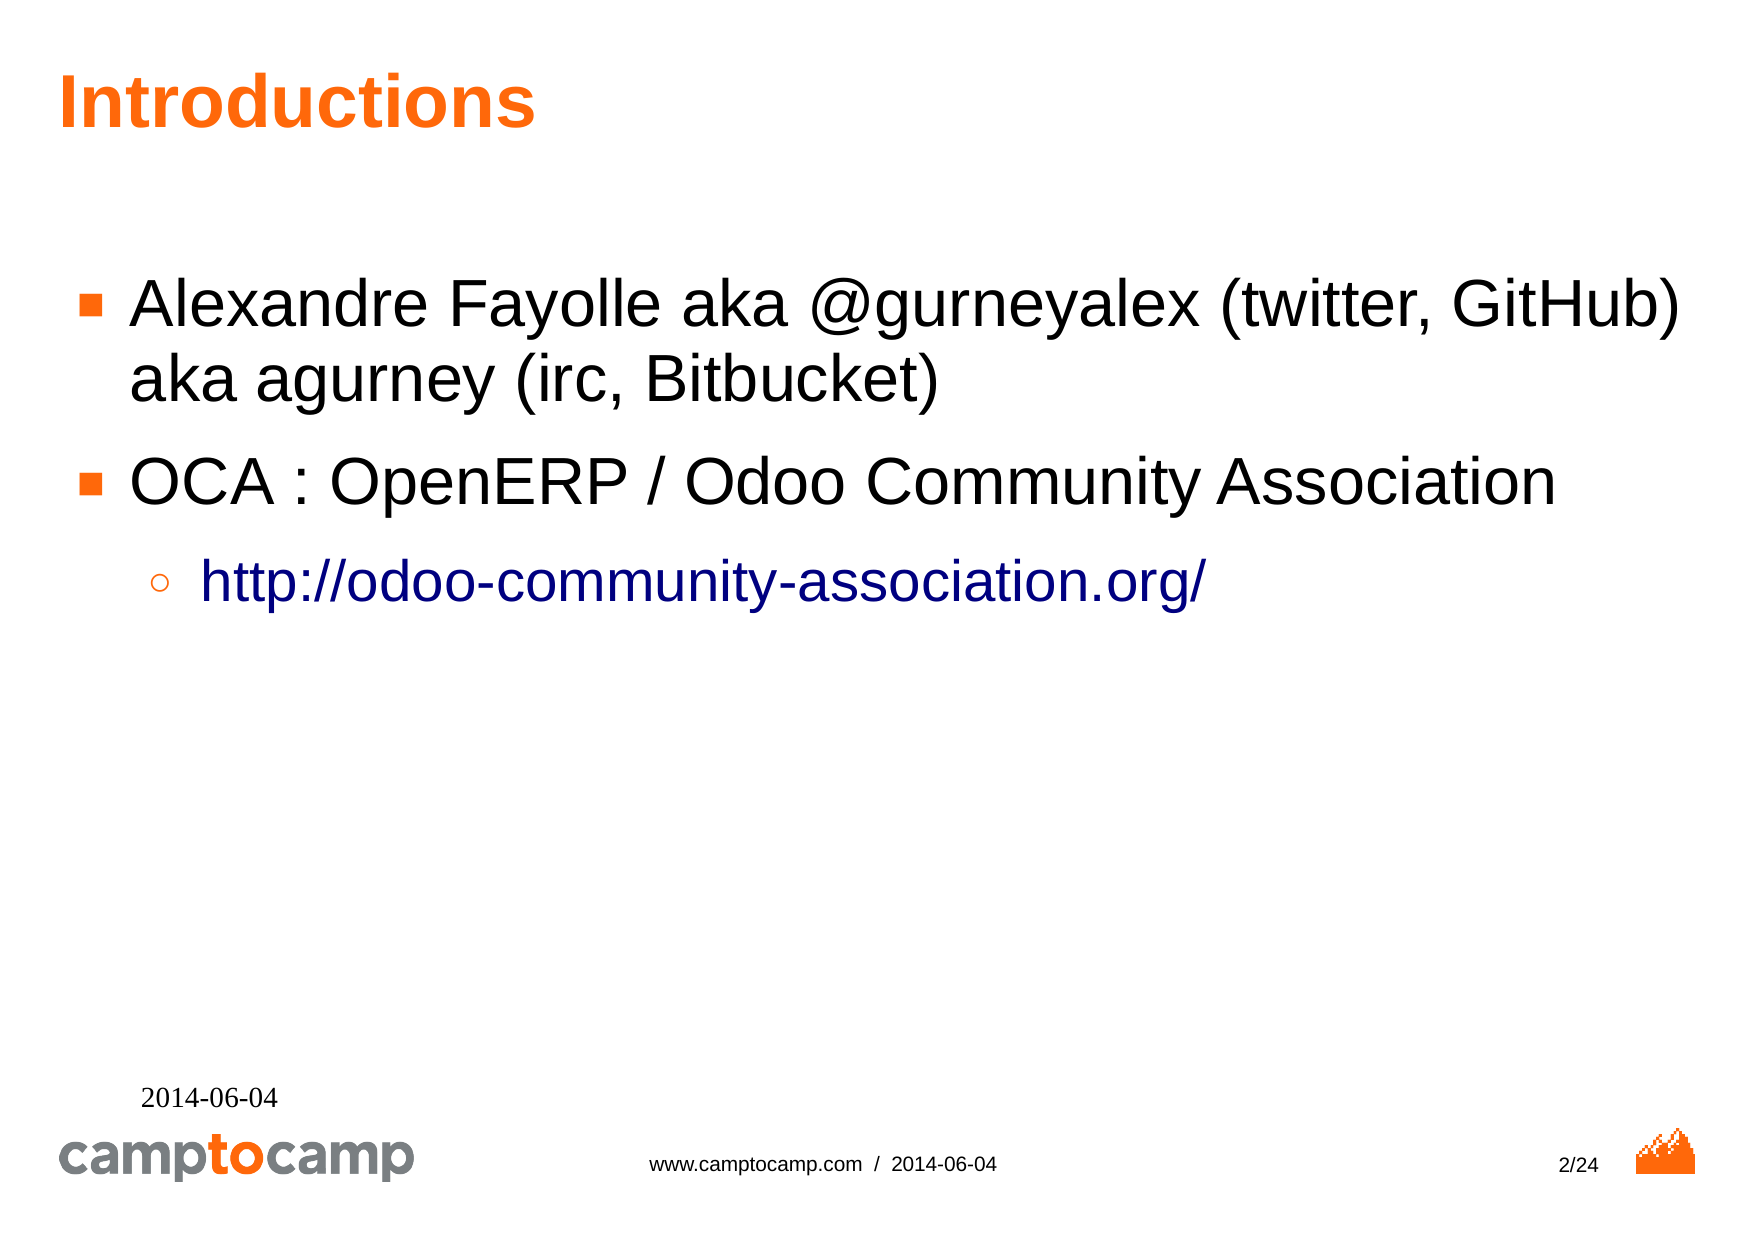

# Introductions
Alexandre Fayolle aka @gurneyalex (twitter, GitHub) aka agurney (irc, Bitbucket)
OCA : OpenERP / Odoo Community Association
http://odoo-community-association.org/
2014-06-04